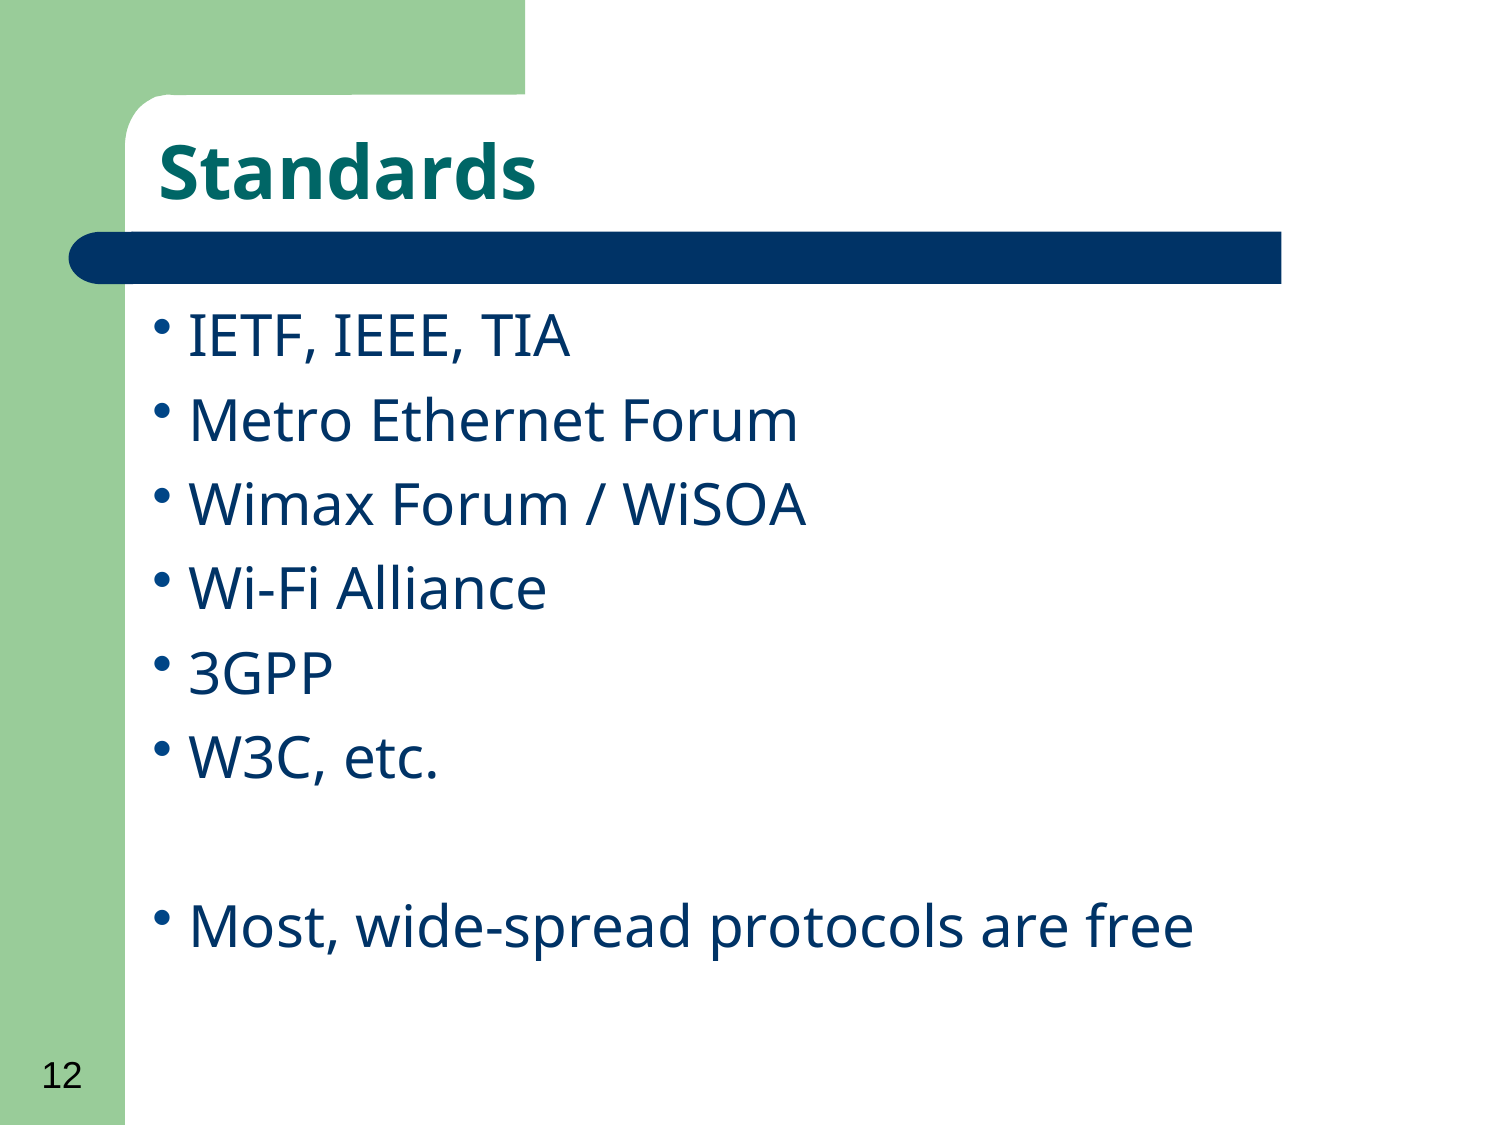

# Standards
 IETF, IEEE, TIA
 Metro Ethernet Forum
 Wimax Forum / WiSOA
 Wi-Fi Alliance
 3GPP
 W3C, etc.
 Most, wide-spread protocols are free
12